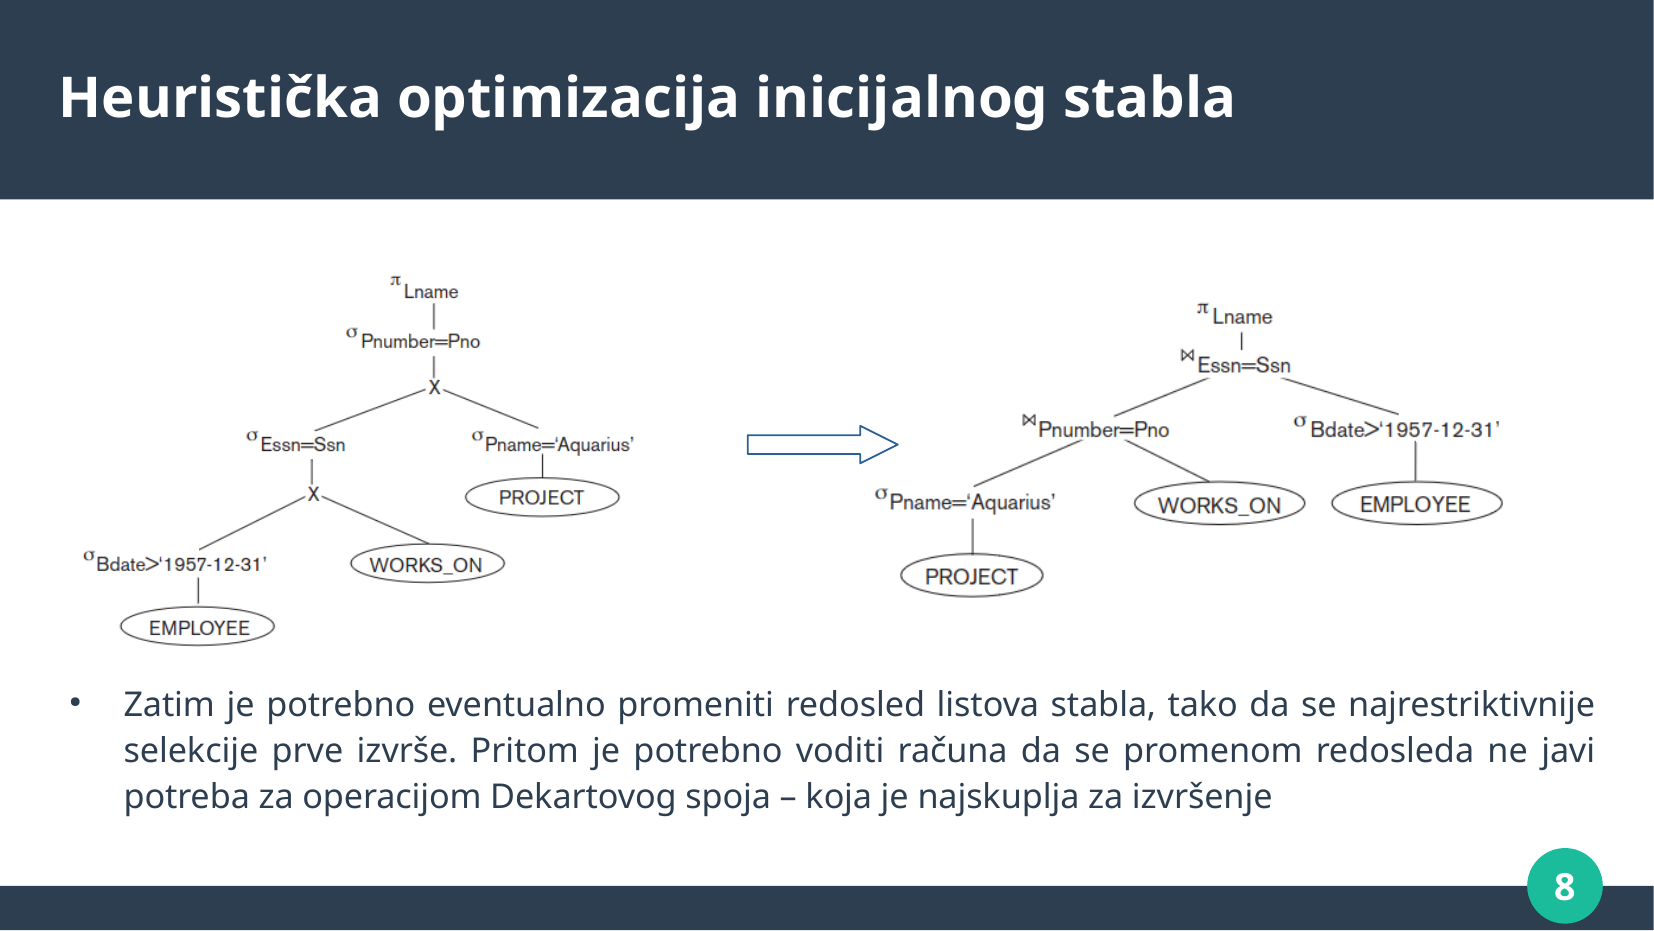

# Heuristička optimizacija inicijalnog stabla
Zatim je potrebno eventualno promeniti redosled listova stabla, tako da se najrestriktivnije selekcije prve izvrše. Pritom je potrebno voditi računa da se promenom redosleda ne javi potreba za operacijom Dekartovog spoja – koja je najskuplja za izvršenje